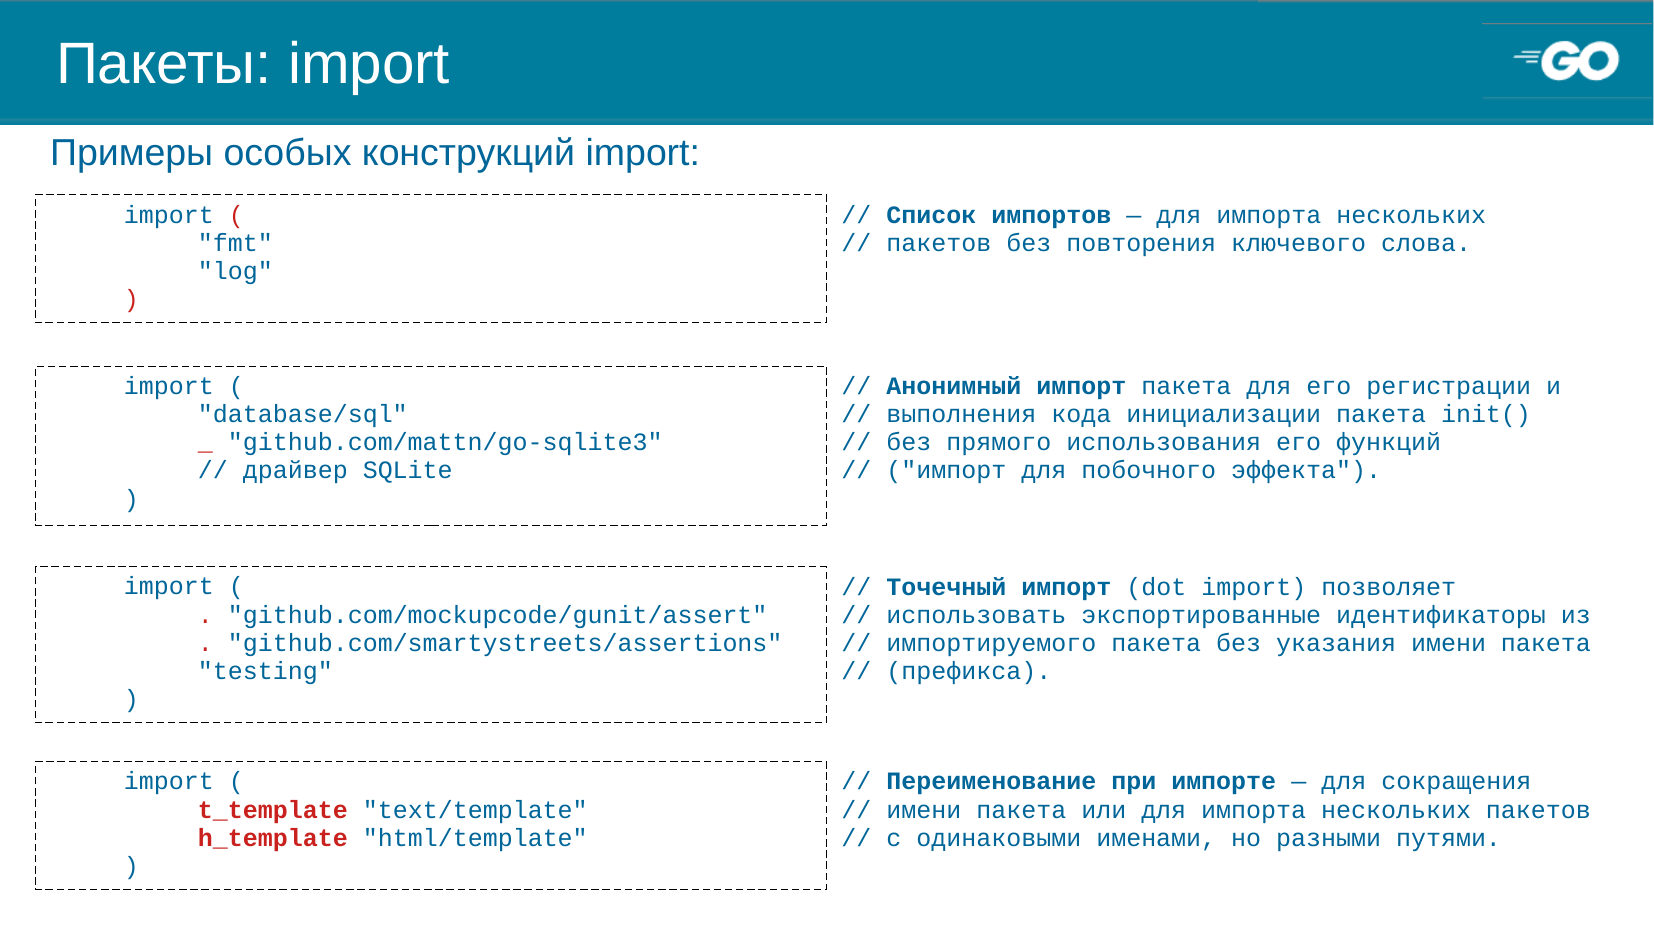

Пакеты: import
Примеры особых конструкций import:
	import (
		"fmt"
		"log"
	)
// Список импортов — для импорта нескольких
// пакетов без повторения ключевого слова.
	import (
		"database/sql"
		_ "github.com/mattn/go-sqlite3"
		// драйвер SQLite
	)
// Анонимный импорт пакета для его регистрации и
// выполнения кода инициализации пакета init()
// без прямого использования его функций
// ("импорт для побочного эффекта").
	import (
		. "github.com/mockupcode/gunit/assert"
		. "github.com/smartystreets/assertions"
		"testing"
	)
// Точечный импорт (dot import) позволяет
// использовать экспортированные идентификаторы из
// импортируемого пакета без указания имени пакета
// (префикса).
	import (
		t_template "text/template"
		h_template "html/template"
	)
// Переименование при импорте — для сокращения
// имени пакета или для импорта нескольких пакетов
// с одинаковыми именами, но разными путями.